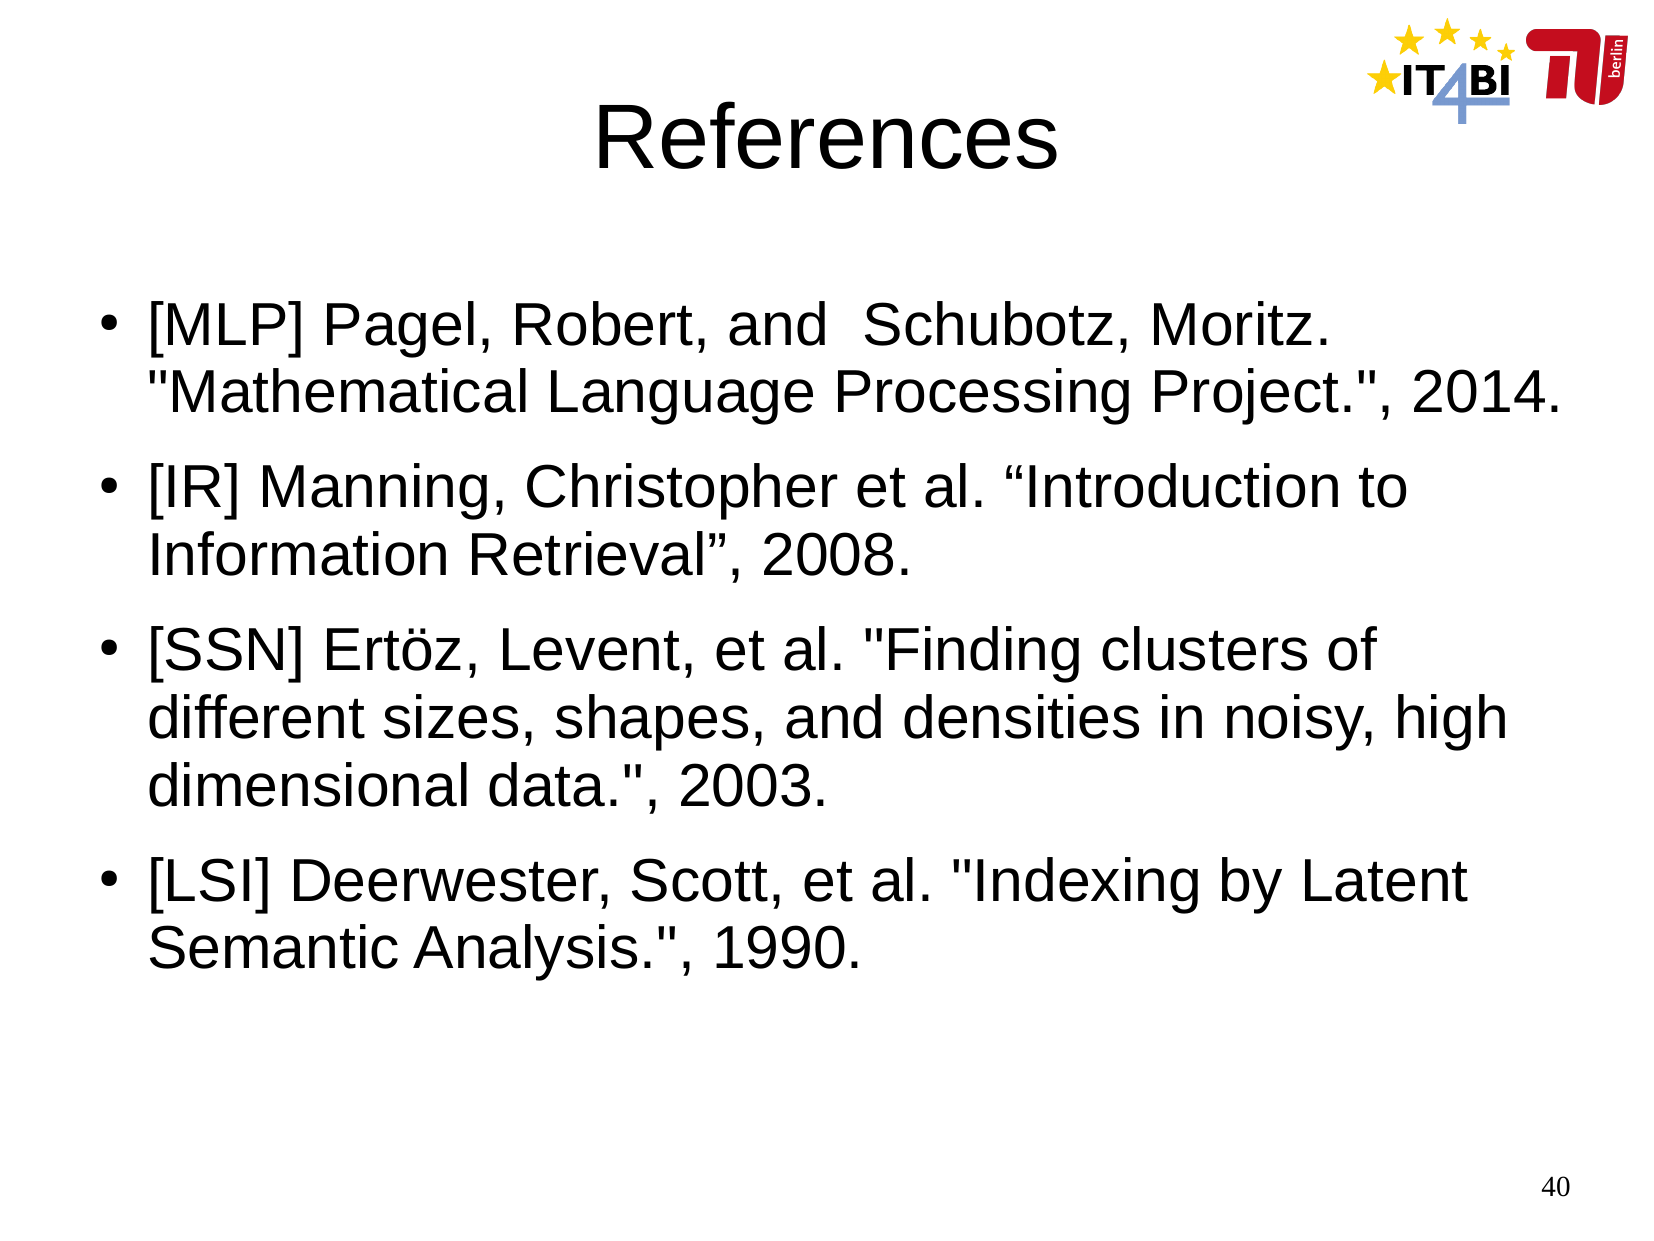

# References
[MLP] Pagel, Robert, and Schubotz, Moritz. "Mathematical Language Processing Project.", 2014.
[IR] Manning, Christopher et al. “Introduction to Information Retrieval”, 2008.
[SSN] Ertöz, Levent, et al. "Finding clusters of different sizes, shapes, and densities in noisy, high dimensional data.", 2003.
[LSI] Deerwester, Scott, et al. "Indexing by Latent Semantic Analysis.", 1990.
40